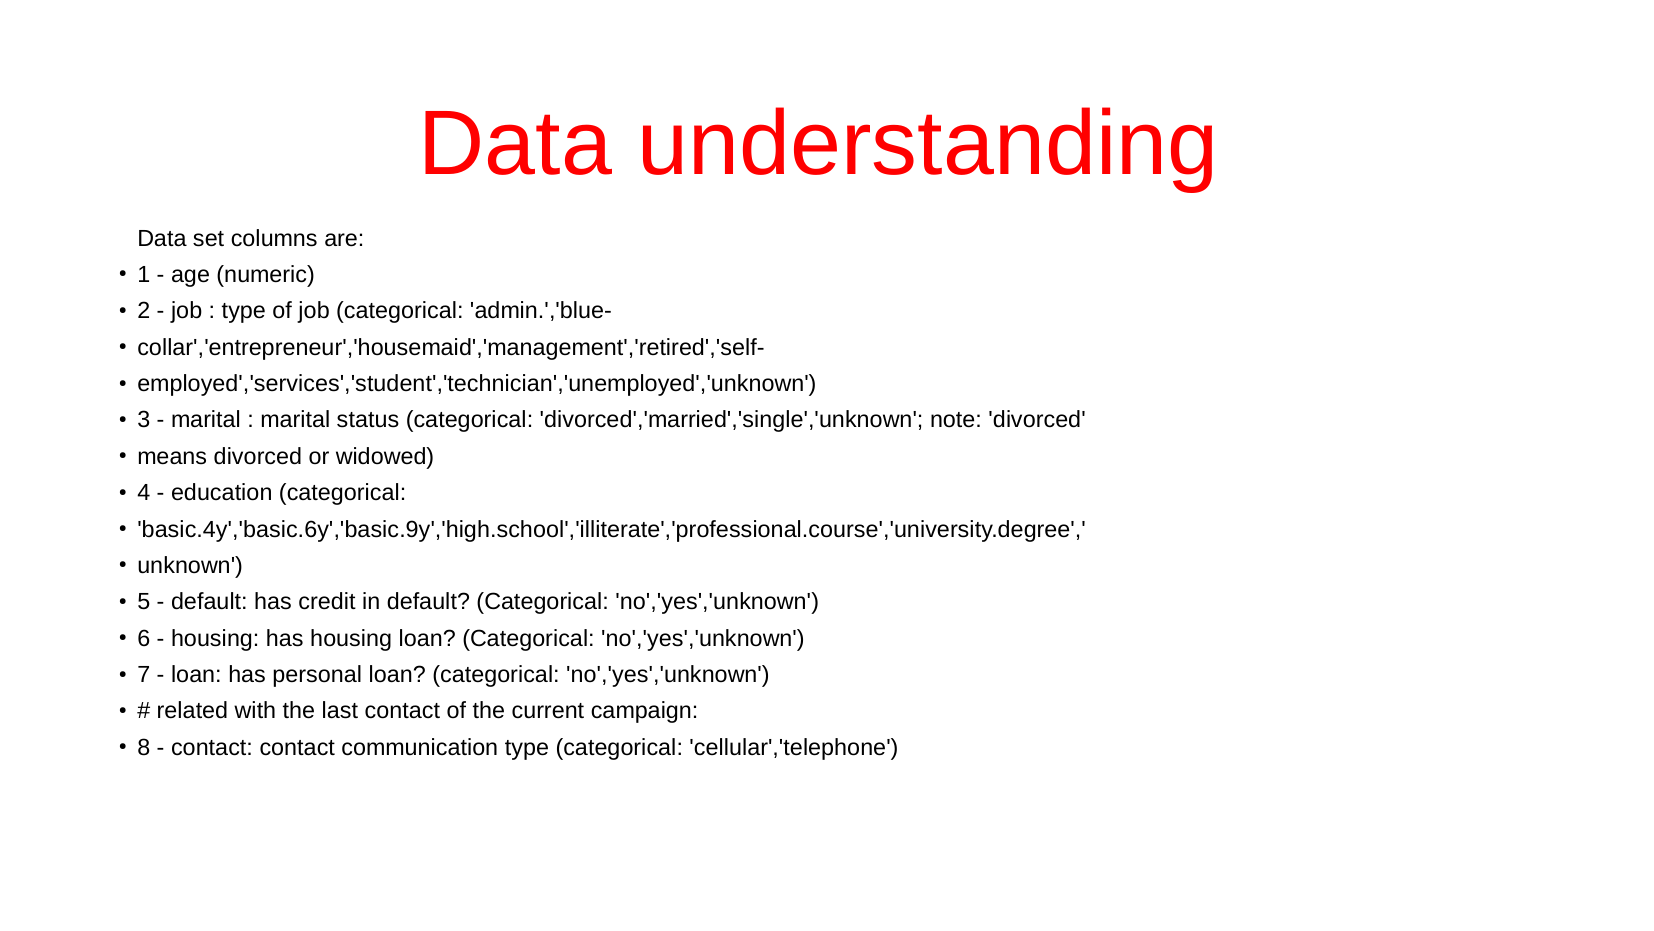

# Data understanding
Data set columns are:
1 - age (numeric)
2 - job : type of job (categorical: 'admin.','blue-
collar','entrepreneur','housemaid','management','retired','self-
employed','services','student','technician','unemployed','unknown')
3 - marital : marital status (categorical: 'divorced','married','single','unknown'; note: 'divorced'
means divorced or widowed)
4 - education (categorical:
'basic.4y','basic.6y','basic.9y','high.school','illiterate','professional.course','university.degree','
unknown')
5 - default: has credit in default? (Categorical: 'no','yes','unknown')
6 - housing: has housing loan? (Categorical: 'no','yes','unknown')
7 - loan: has personal loan? (categorical: 'no','yes','unknown')
# related with the last contact of the current campaign:
8 - contact: contact communication type (categorical: 'cellular','telephone')